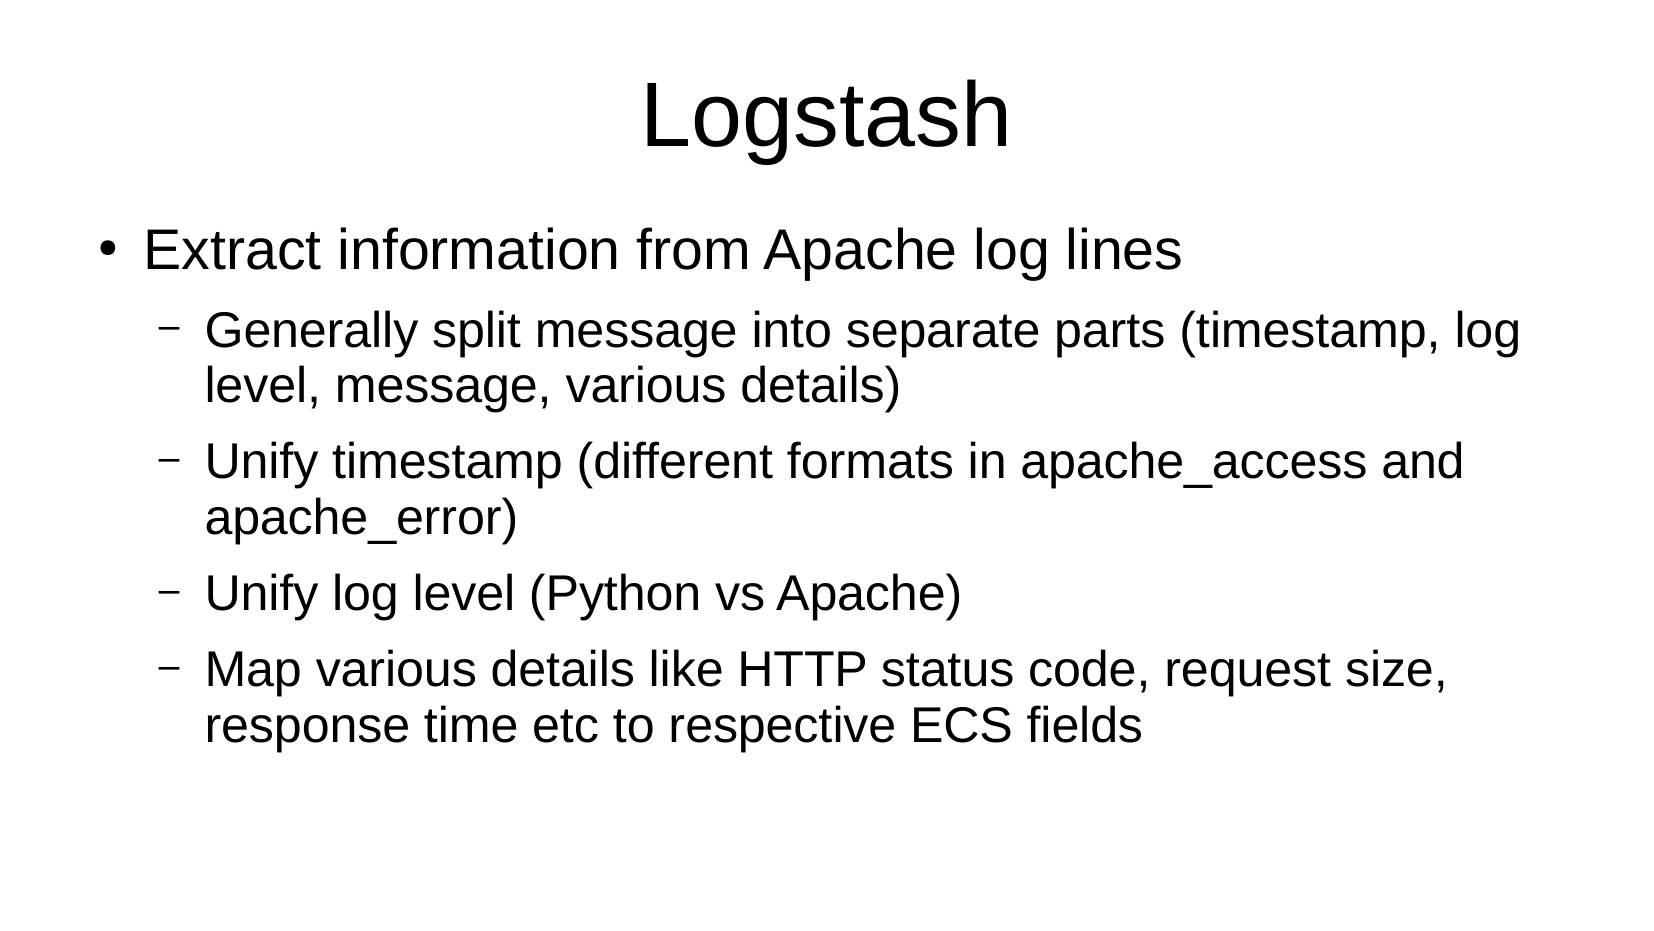

# Logstash
Extract information from Apache log lines
Generally split message into separate parts (timestamp, log level, message, various details)
Unify timestamp (different formats in apache_access and apache_error)
Unify log level (Python vs Apache)
Map various details like HTTP status code, request size, response time etc to respective ECS fields